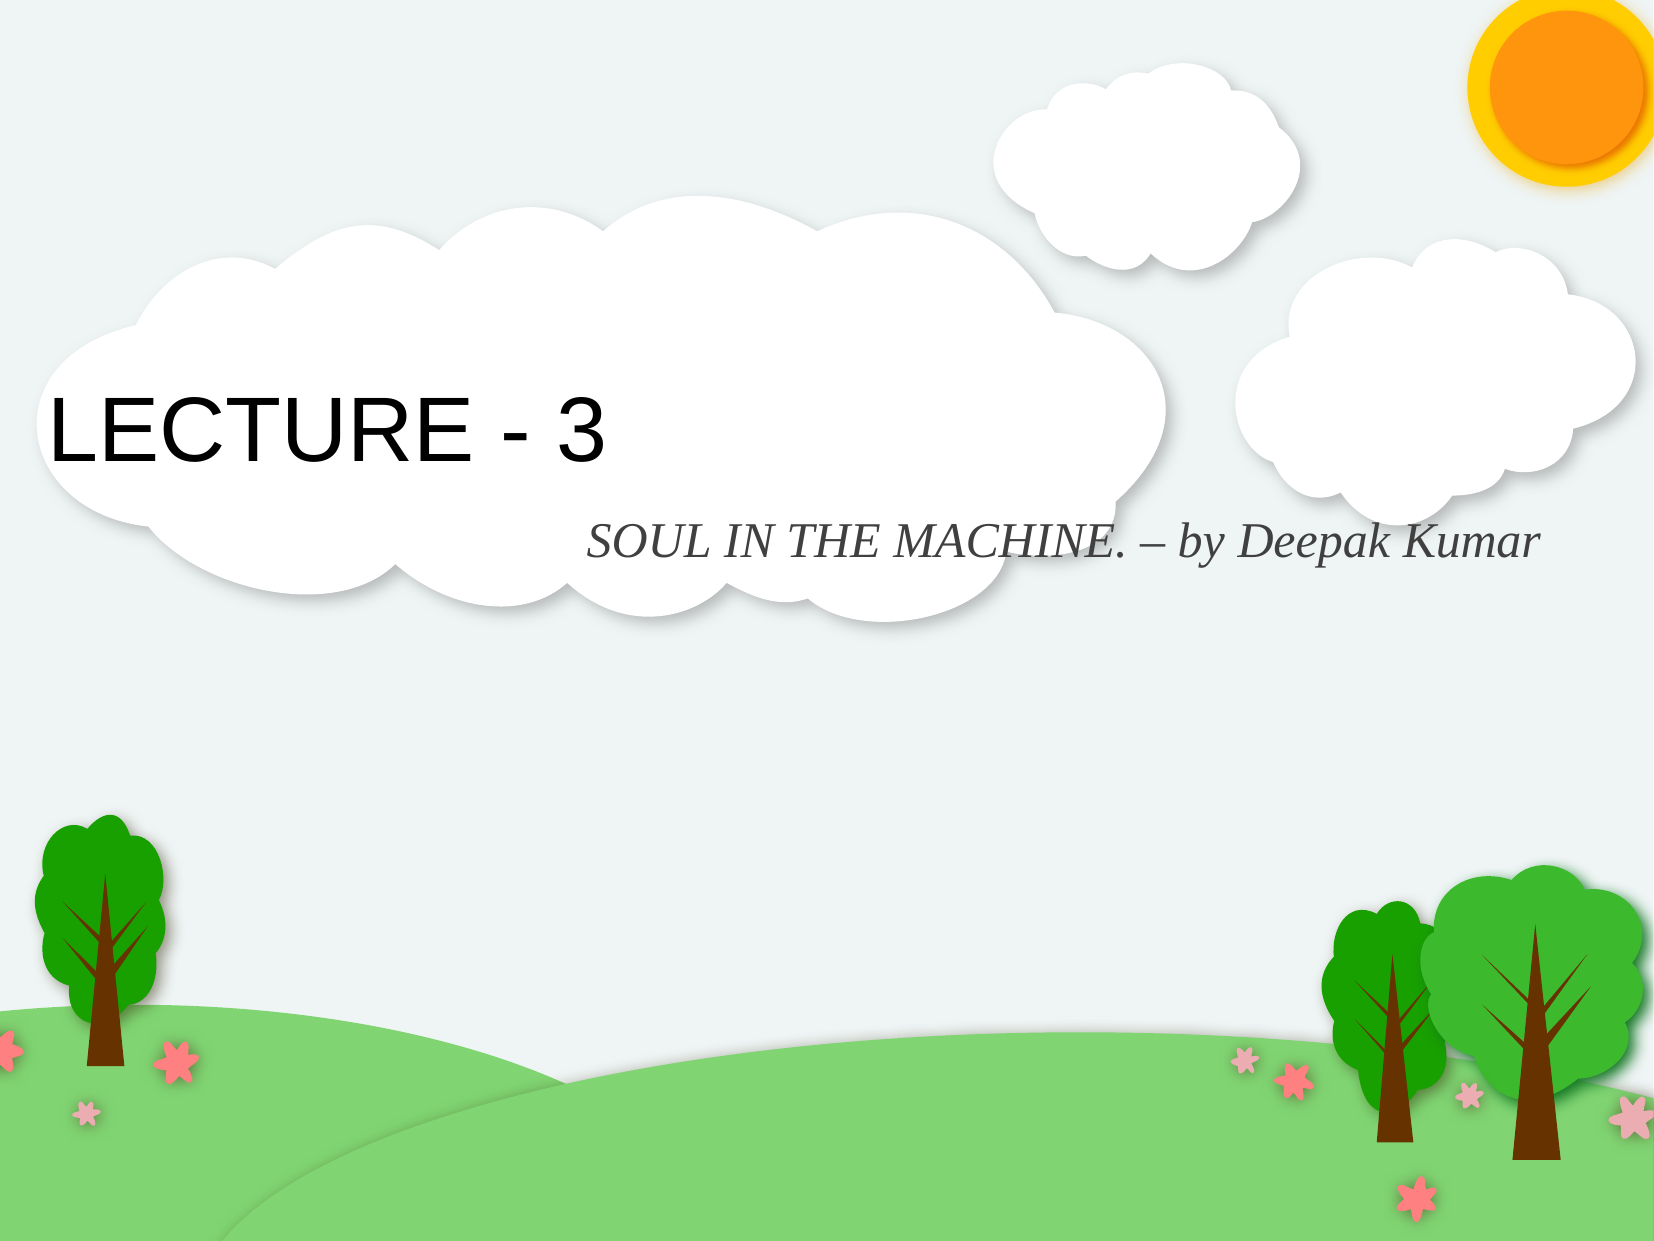

# LECTURE - 3
SOUL IN THE MACHINE. – by Deepak Kumar